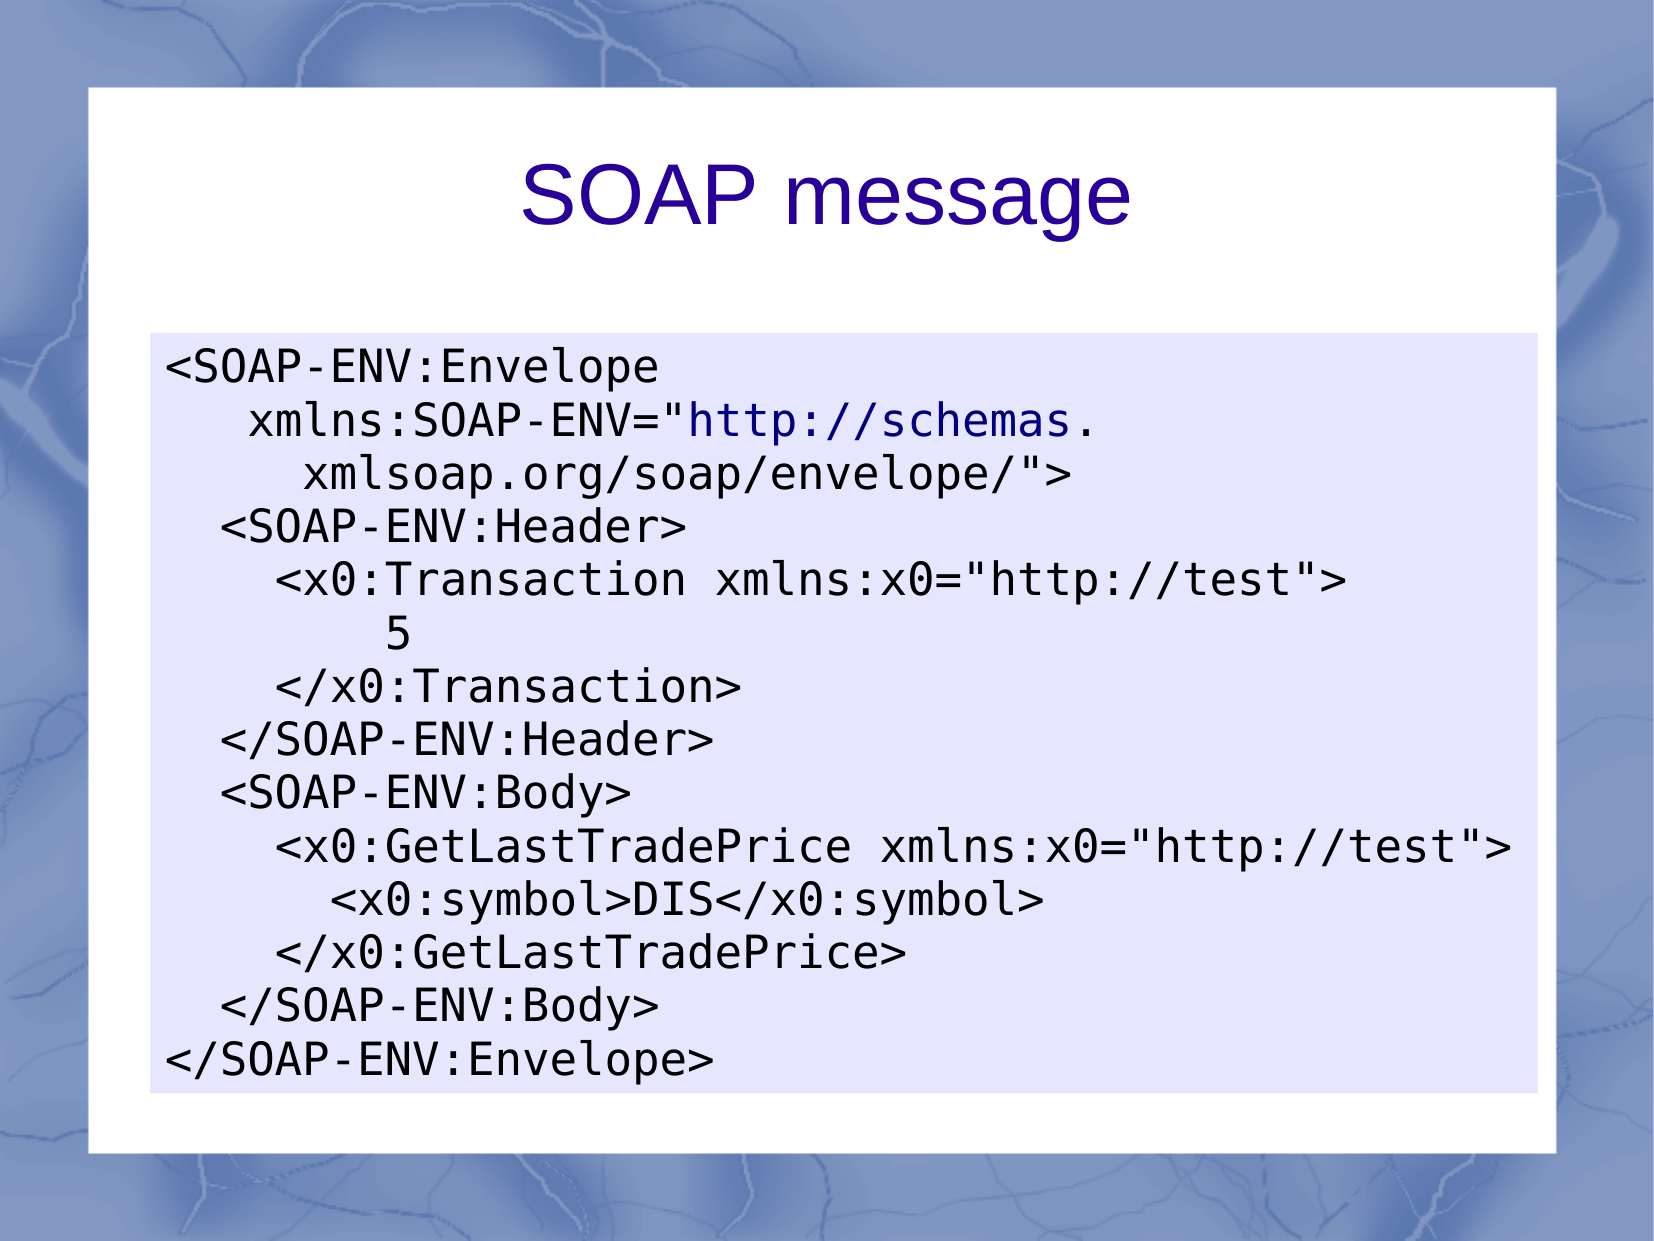

# SOAP message
<SOAP-ENV:Envelope
 xmlns:SOAP-ENV="http://schemas.
 xmlsoap.org/soap/envelope/">
 <SOAP-ENV:Header>
 <x0:Transaction xmlns:x0="http://test">
 5
 </x0:Transaction>
 </SOAP-ENV:Header>
 <SOAP-ENV:Body>
 <x0:GetLastTradePrice xmlns:x0="http://test">
 <x0:symbol>DIS</x0:symbol>
 </x0:GetLastTradePrice>
 </SOAP-ENV:Body>
</SOAP-ENV:Envelope>